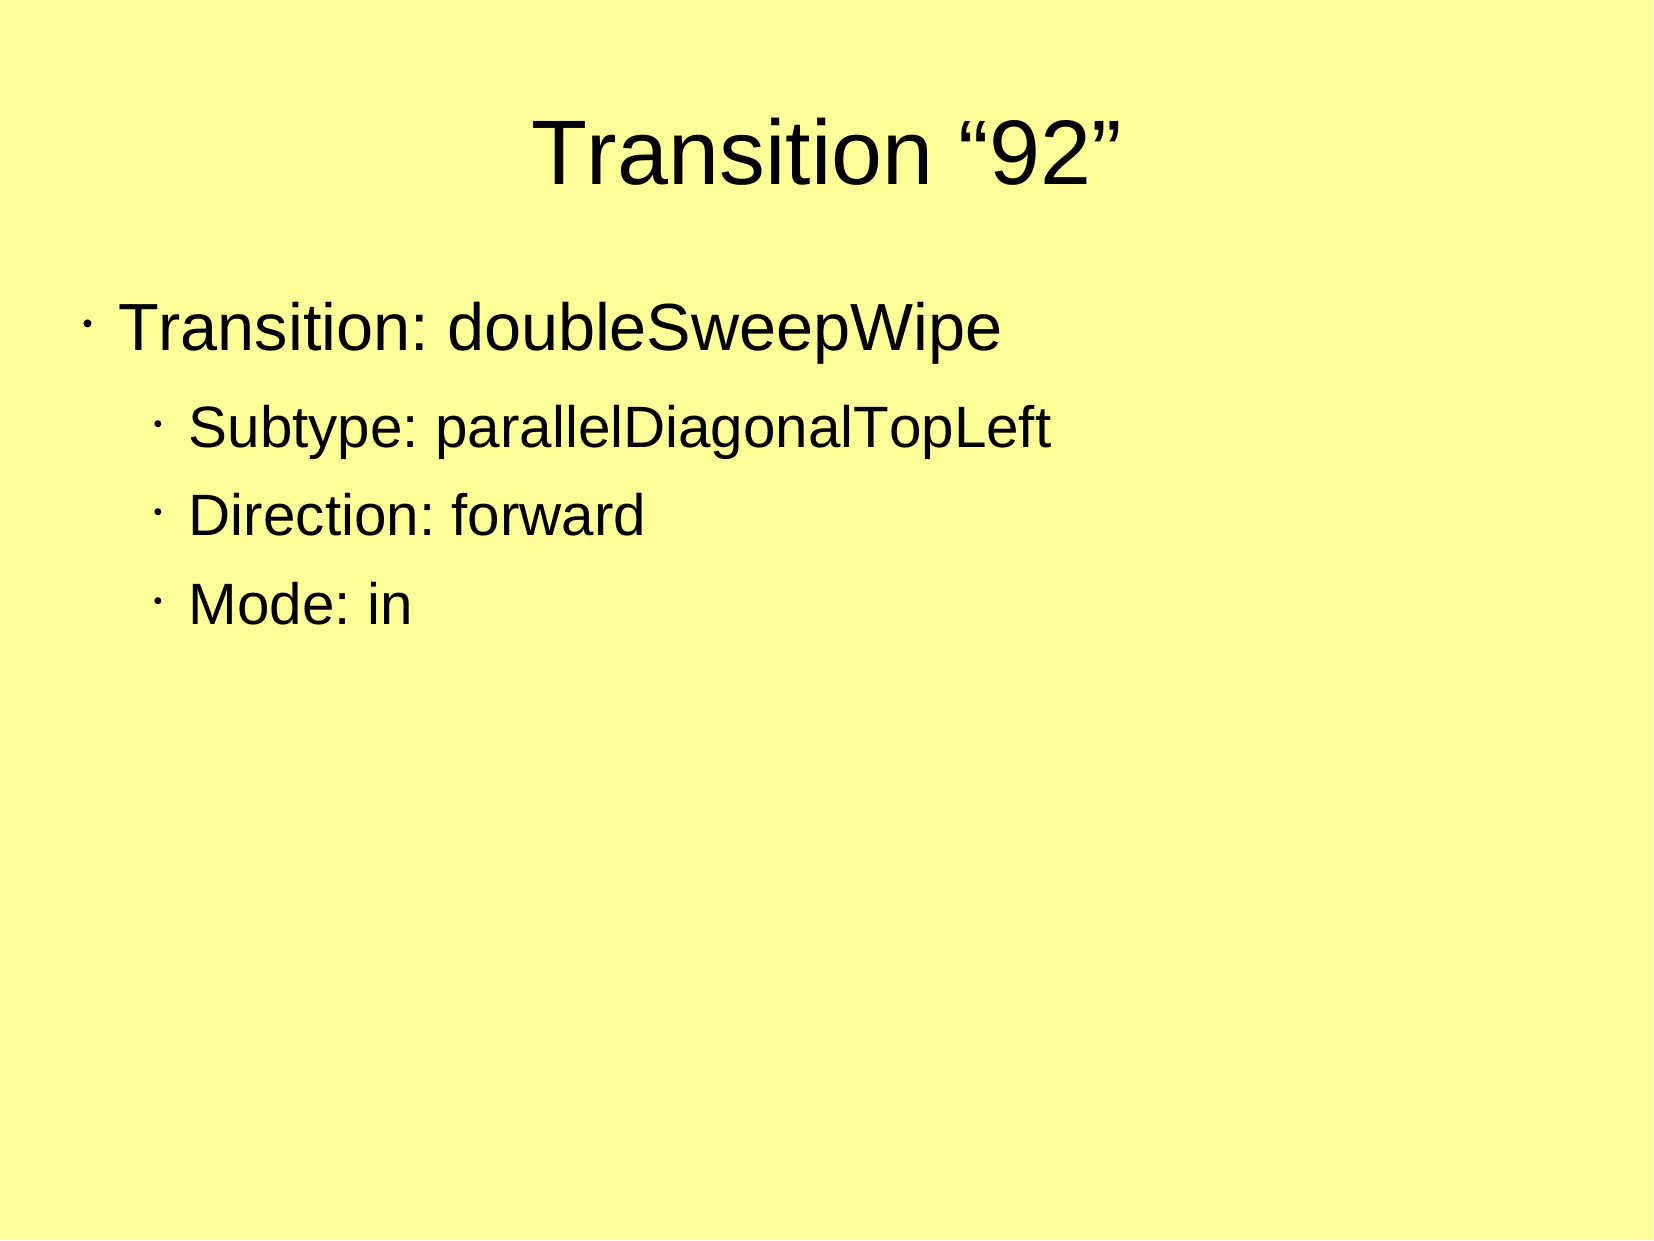

# Transition “92”
Transition: doubleSweepWipe
Subtype: parallelDiagonalTopLeft
Direction: forward
Mode: in